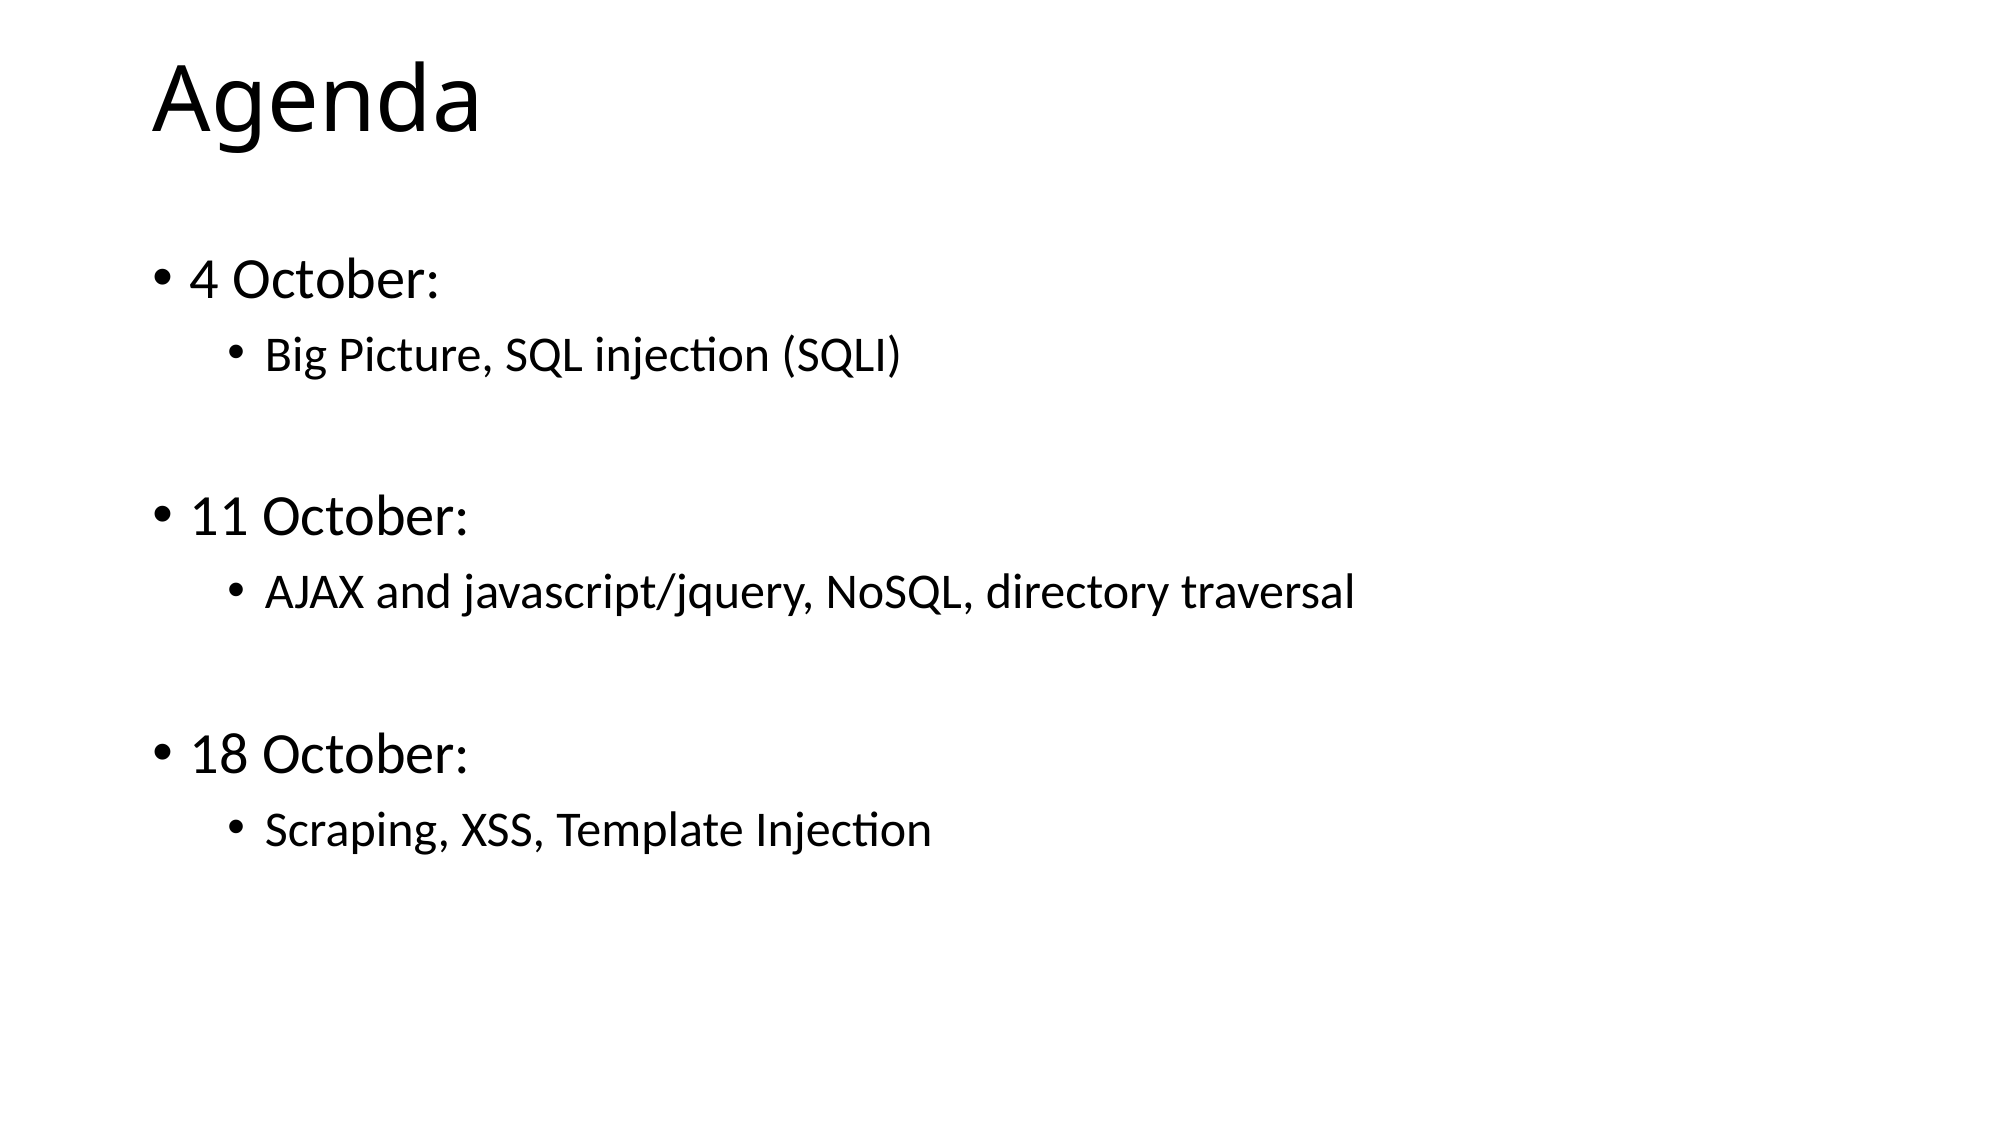

# Agenda
4 October:
Big Picture, SQL injection (SQLI)
11 October:
AJAX and javascript/jquery, NoSQL, directory traversal
18 October:
Scraping, XSS, Template Injection